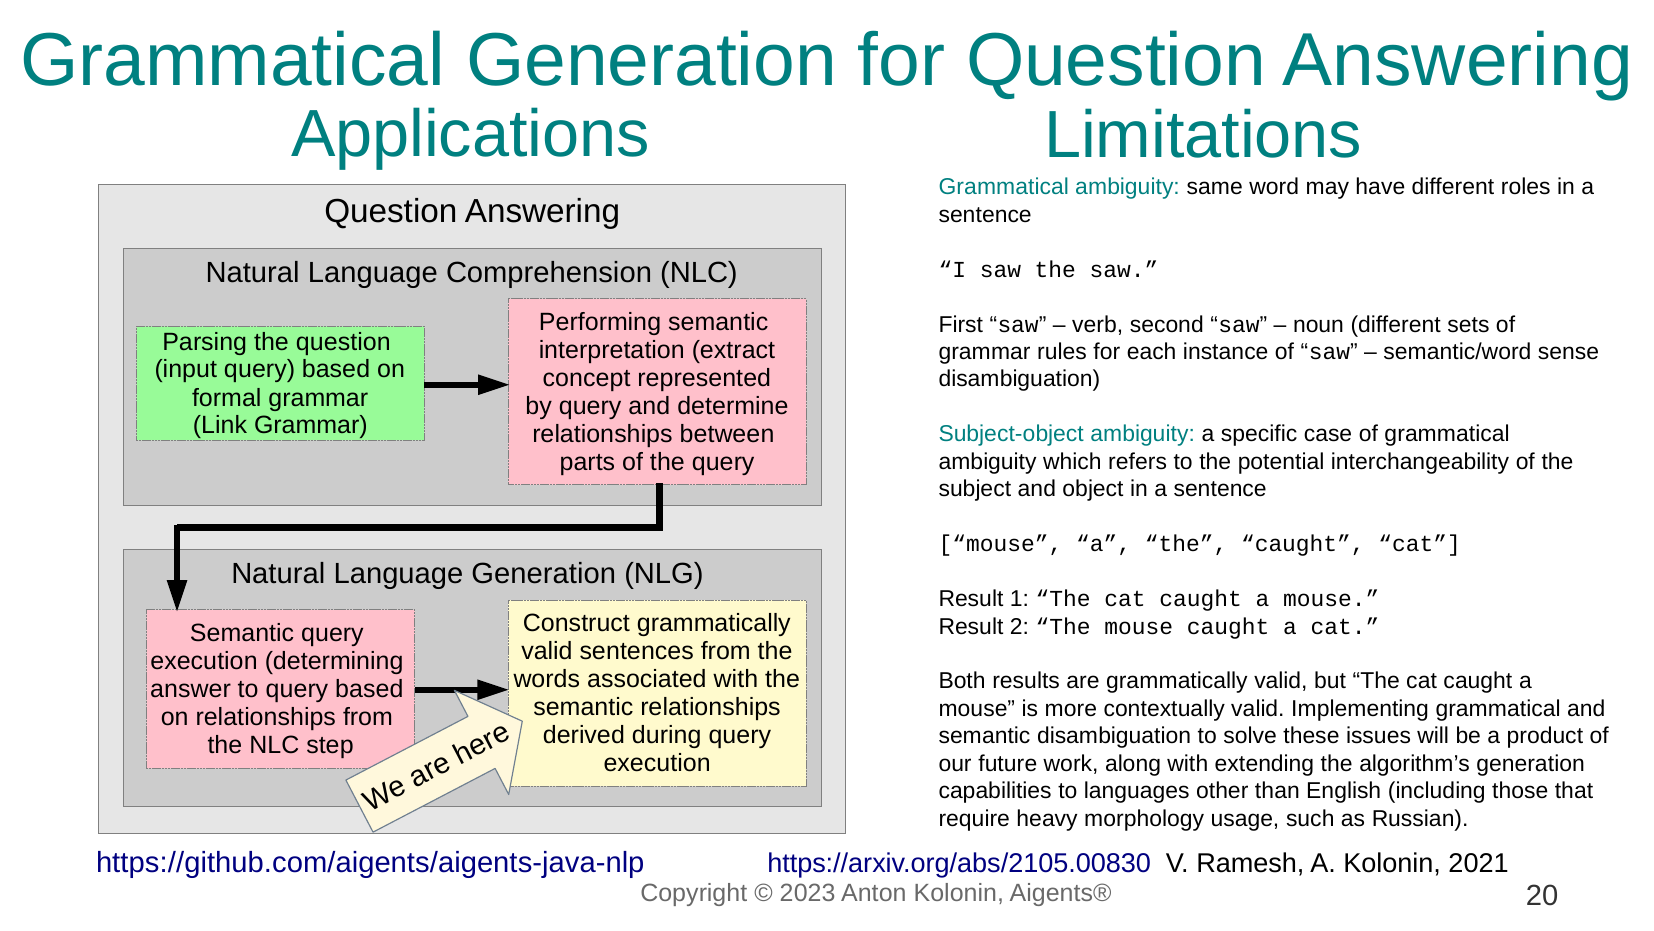

Grammatical Generation for Question Answering
Applications
Limitations
Grammatical ambiguity: same word may have different roles in a sentence
“I saw the saw.”
First “saw” – verb, second “saw” – noun (different sets of grammar rules for each instance of “saw” – semantic/word sense disambiguation)
Subject-object ambiguity: a specific case of grammatical ambiguity which refers to the potential interchangeability of the subject and object in a sentence
[“mouse”, “a”, “the”, “caught”, “cat”]
Result 1: “The cat caught a mouse.”
Result 2: “The mouse caught a cat.”
Both results are grammatically valid, but “The cat caught a mouse” is more contextually valid. Implementing grammatical and semantic disambiguation to solve these issues will be a product of our future work, along with extending the algorithm’s generation capabilities to languages other than English (including those that require heavy morphology usage, such as Russian).
Question Answering
Natural Language Comprehension (NLC)
Performing semantic
interpretation (extract
concept represented
by query and determine
relationships between
parts of the query
Parsing the question
(input query) based on
formal grammar
(Link Grammar)
Natural Language Generation (NLG)
Construct grammatically
valid sentences from the
words associated with the
semantic relationships
derived during query
execution
Semantic query
execution (determining
answer to query based
on relationships from
the NLC step
We are here
https://github.com/aigents/aigents-java-nlp
https://arxiv.org/abs/2105.00830 V. Ramesh, A. Kolonin, 2021
Copyright © 2023 Anton Kolonin, Aigents®
20